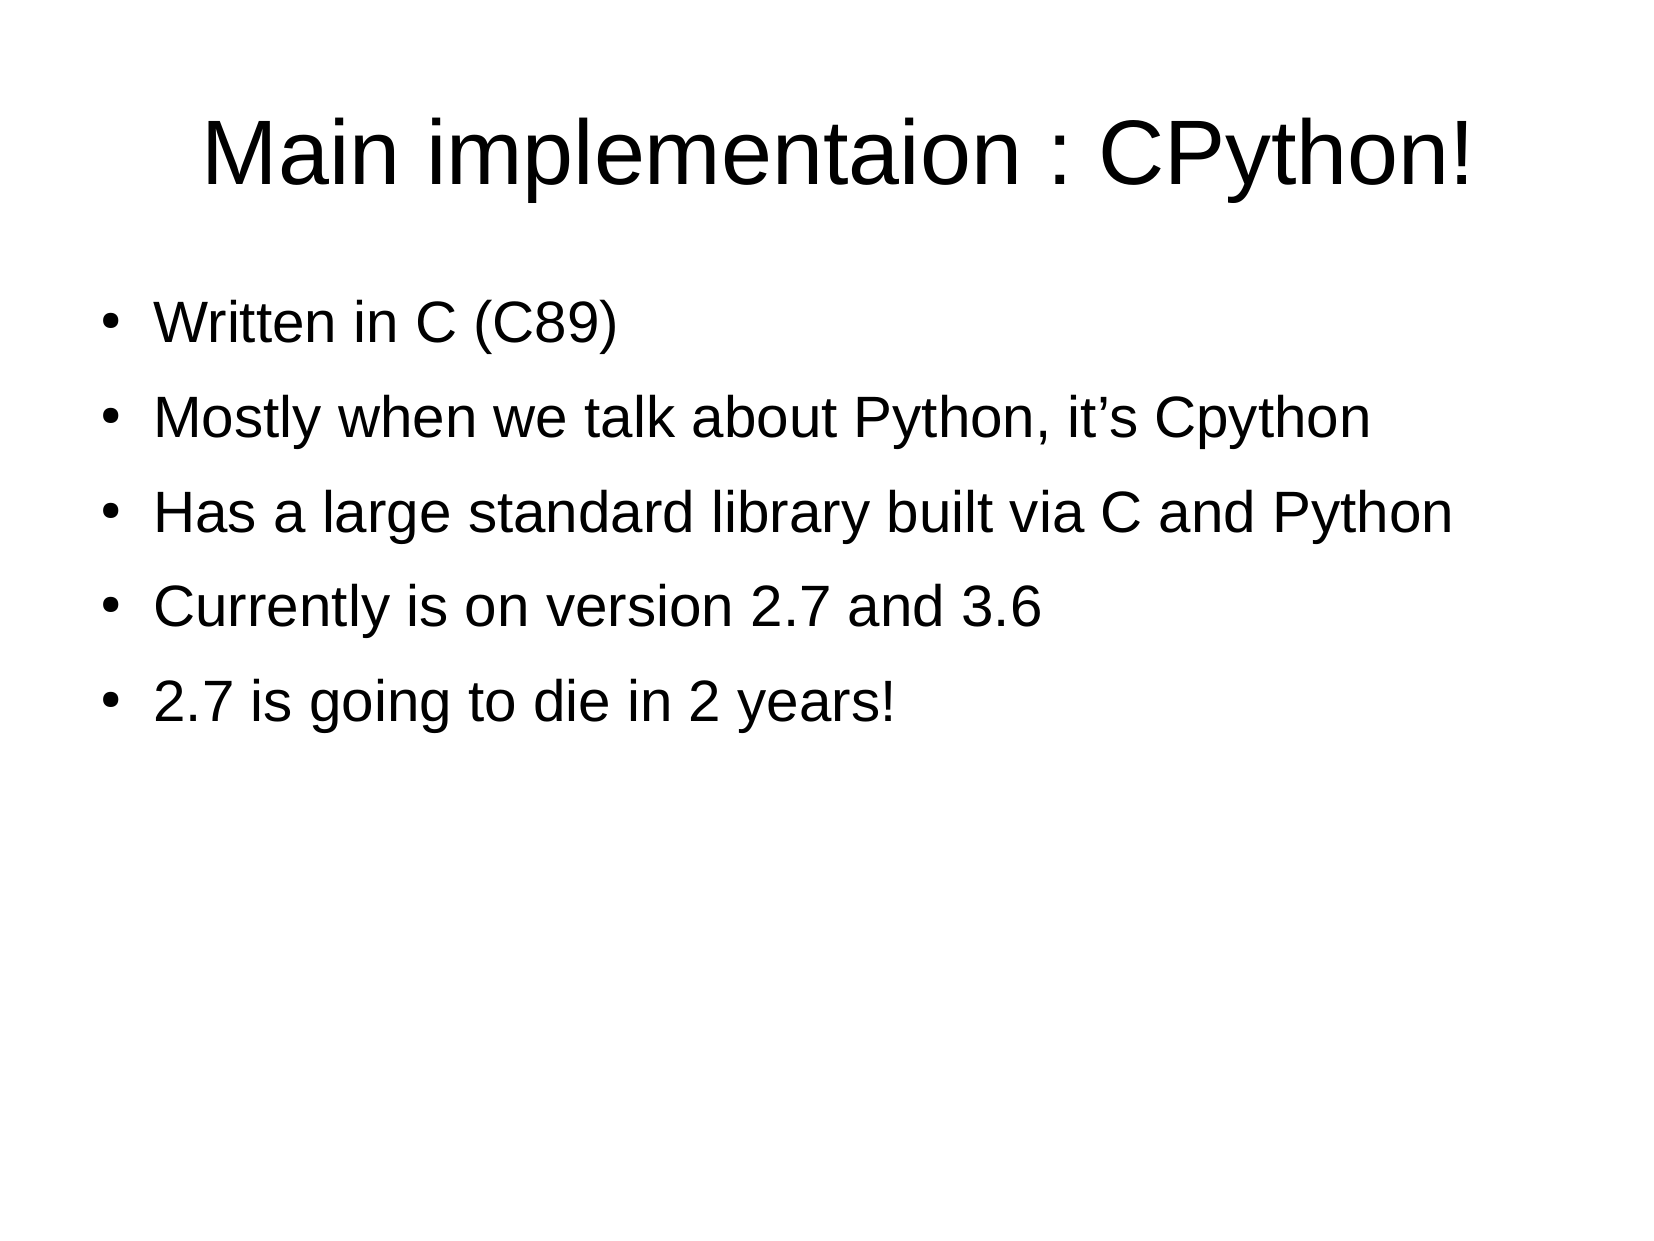

# Main implementaion : CPython!
Written in C (C89)
Mostly when we talk about Python, it’s Cpython
Has a large standard library built via C and Python
Currently is on version 2.7 and 3.6
2.7 is going to die in 2 years!